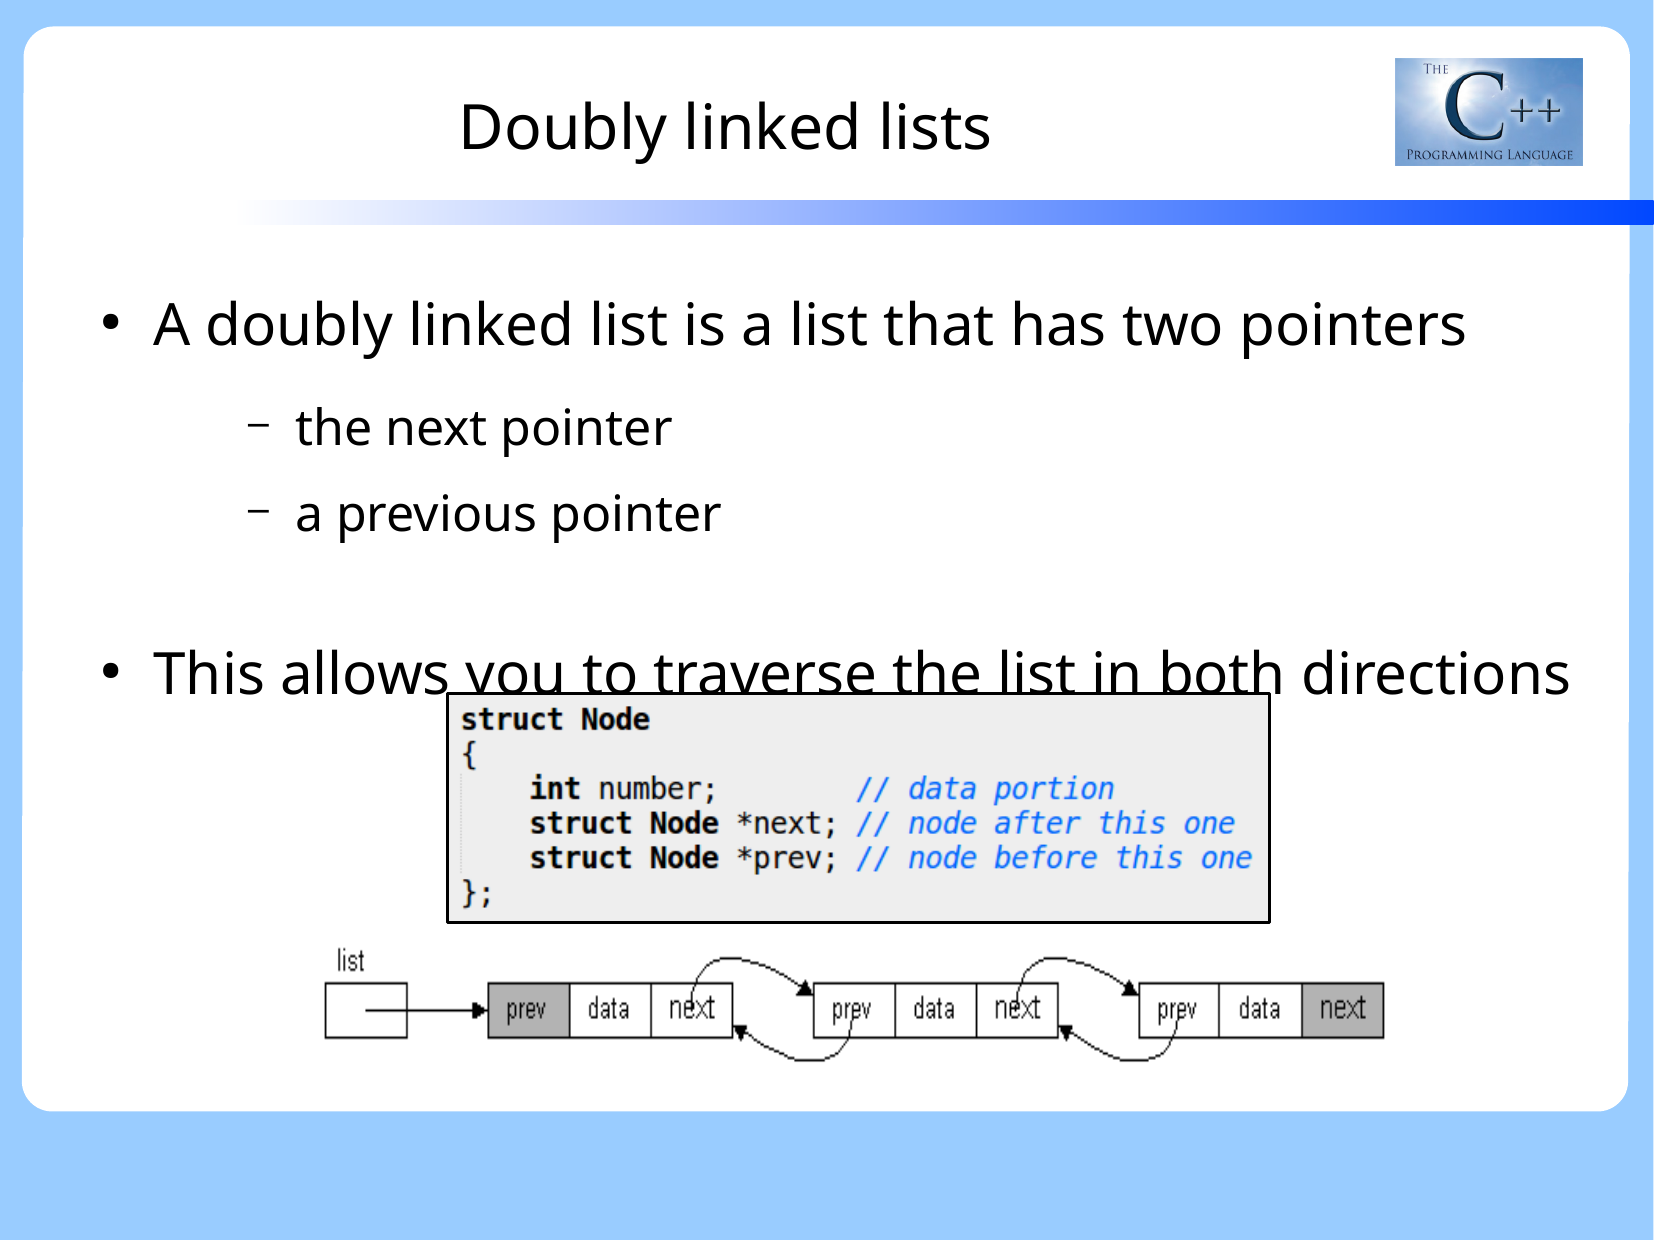

# Doubly linked lists
A doubly linked list is a list that has two pointers
the next pointer
a previous pointer
This allows you to traverse the list in both directions